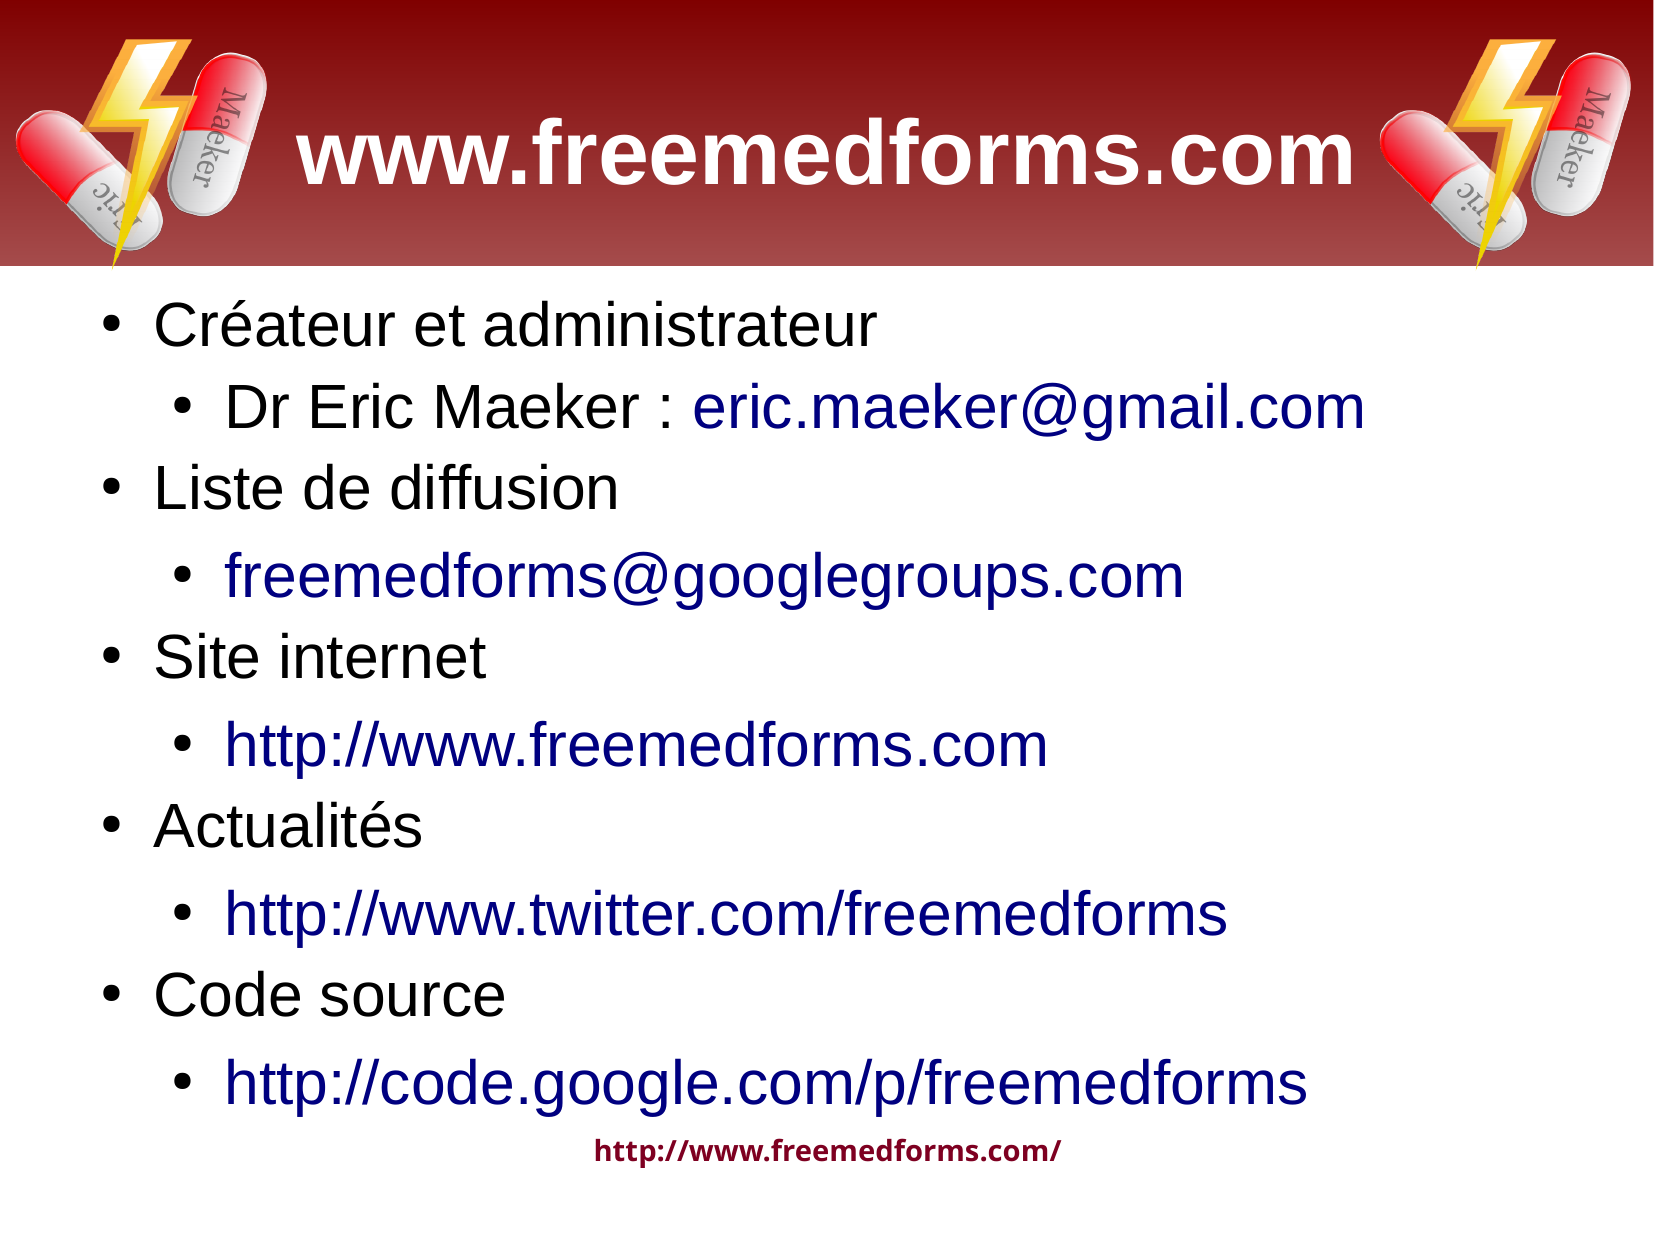

# www.freemedforms.com
Créateur et administrateur
Dr Eric Maeker : eric.maeker@gmail.com
Liste de diffusion
freemedforms@googlegroups.com
Site internet
http://www.freemedforms.com
Actualités
http://www.twitter.com/freemedforms
Code source
http://code.google.com/p/freemedforms